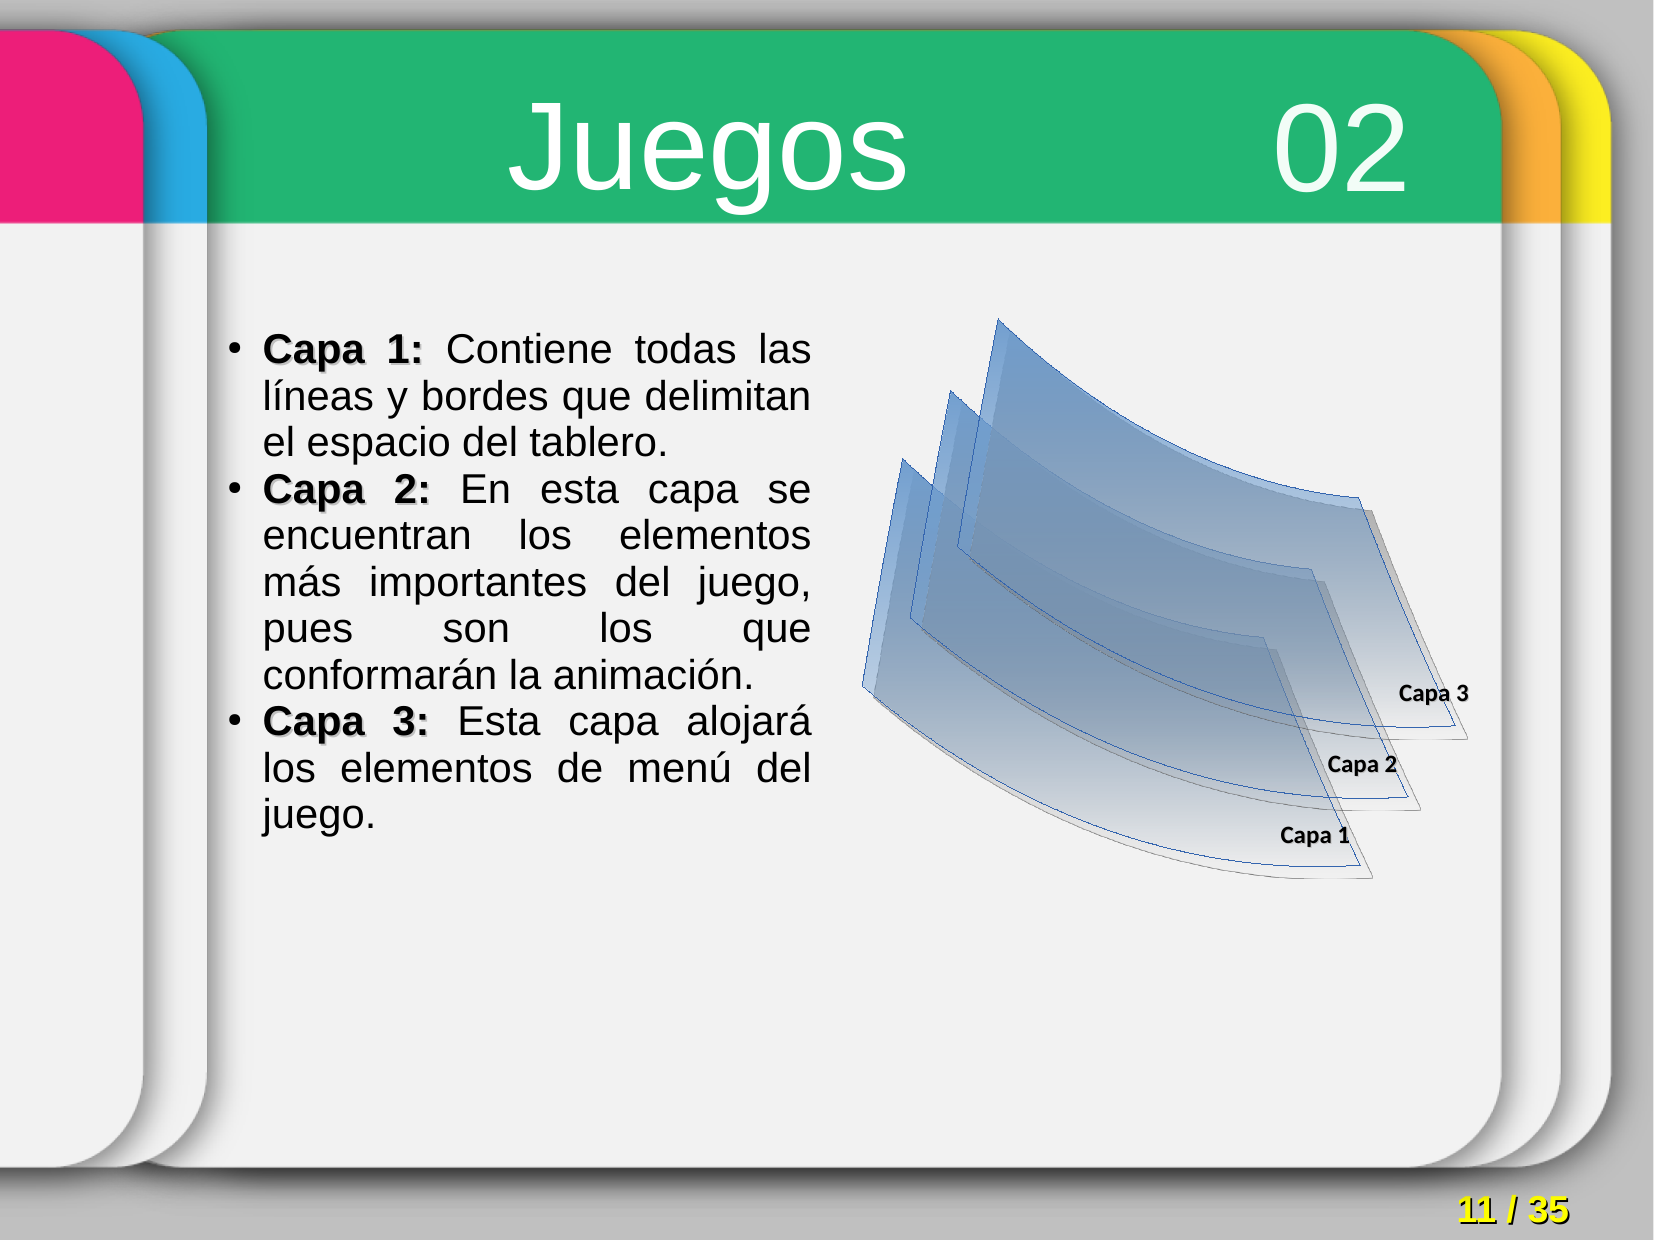

02
# Juegos
Capa 1: Contiene todas las líneas y bordes que delimitan el espacio del tablero.
Capa 2: En esta capa se encuentran los elementos más importantes del juego, pues son los que conformarán la animación.
Capa 3: Esta capa alojará los elementos de menú del juego.
Capa 3
Capa 2
Capa 1